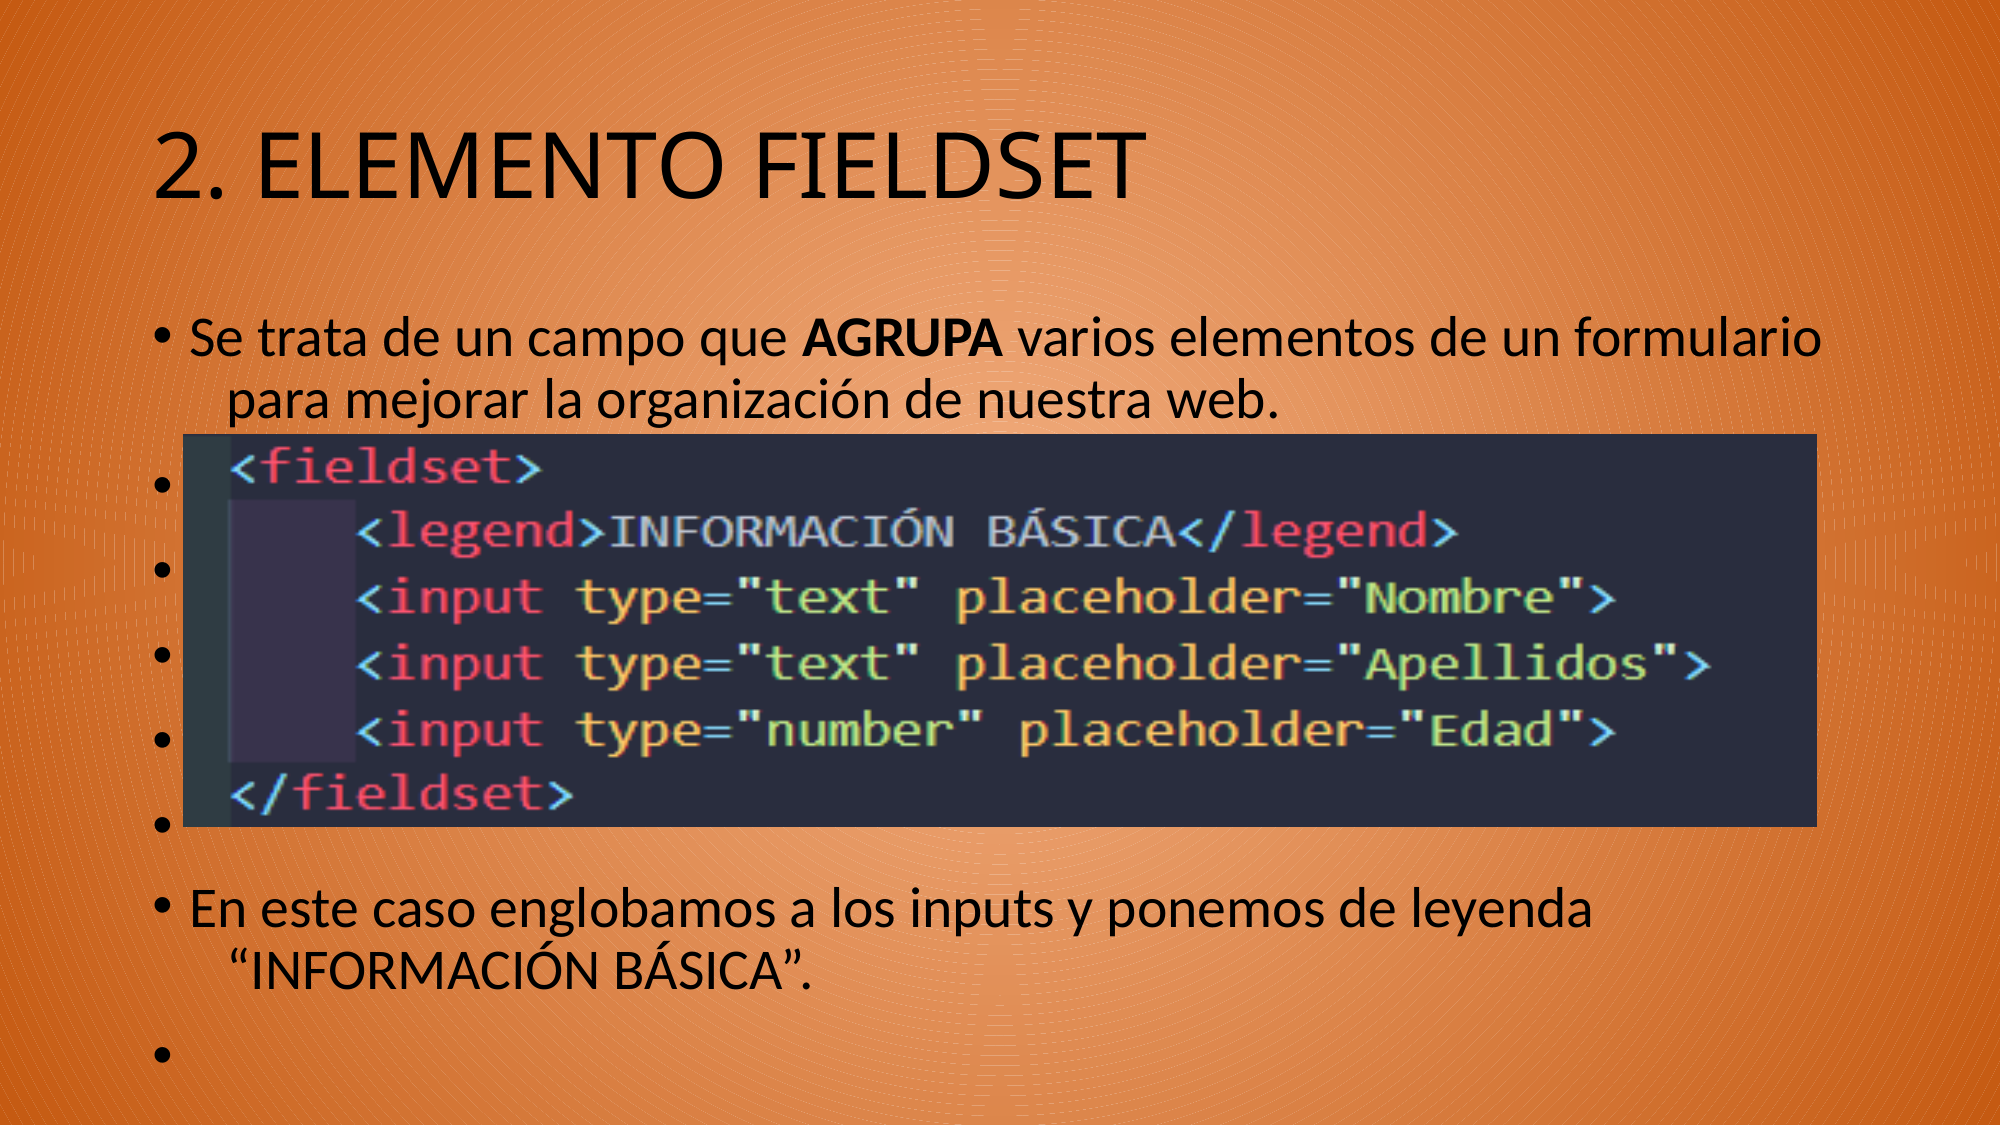

# 2. ELEMENTO FIELDSET
Se trata de un campo que AGRUPA varios elementos de un formulario para mejorar la organización de nuestra web.
En este caso englobamos a los inputs y ponemos de leyenda “INFORMACIÓN BÁSICA”.